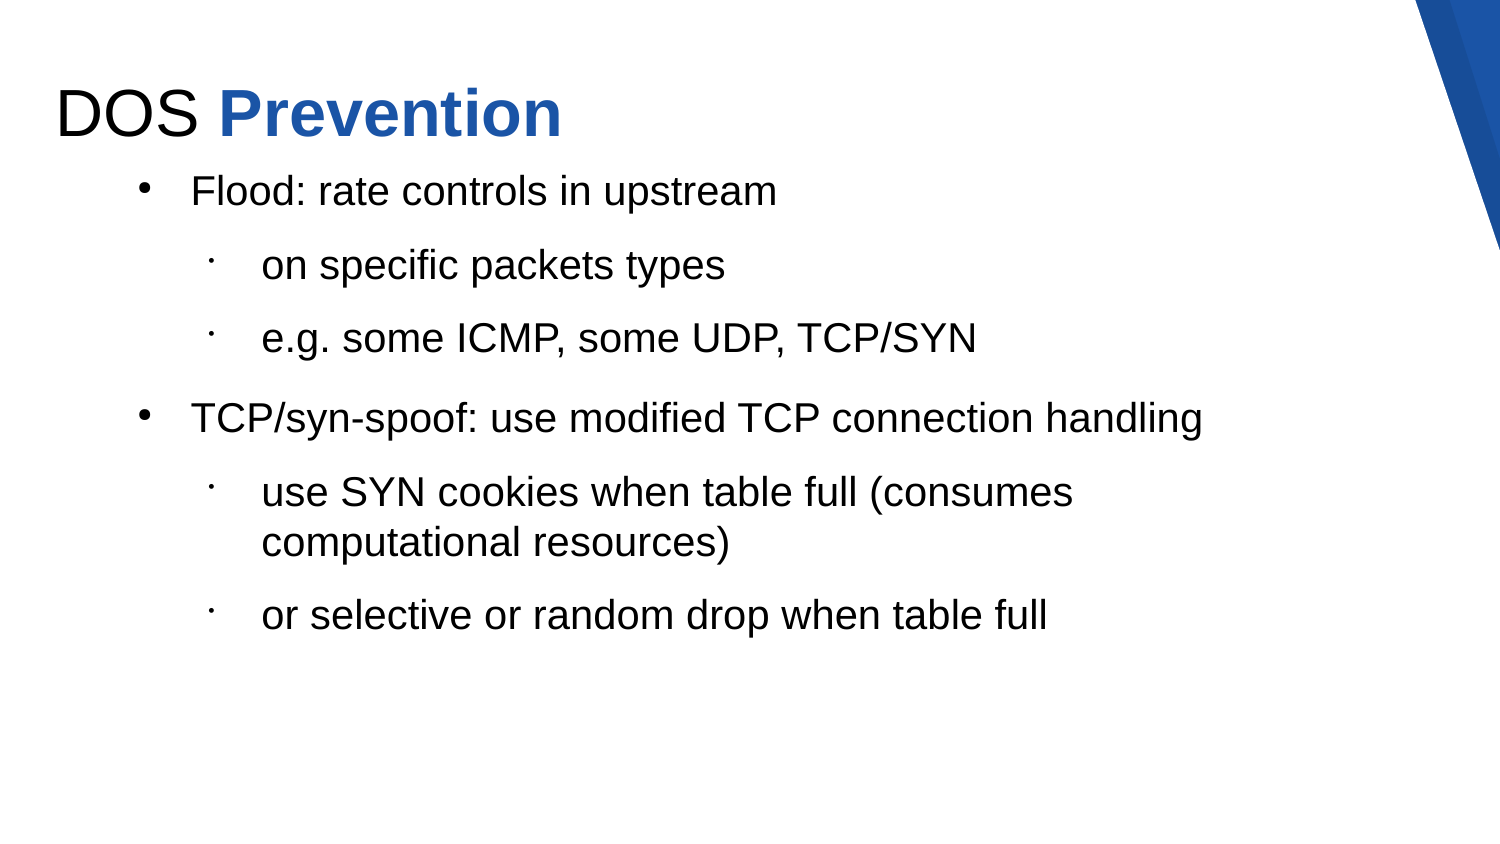

# Flood: rate controls in upstream
on specific packets types
e.g. some ICMP, some UDP, TCP/SYN
TCP/syn-spoof: use modified TCP connection handling
use SYN cookies when table full (consumes computational resources)
or selective or random drop when table full
DOS Prevention